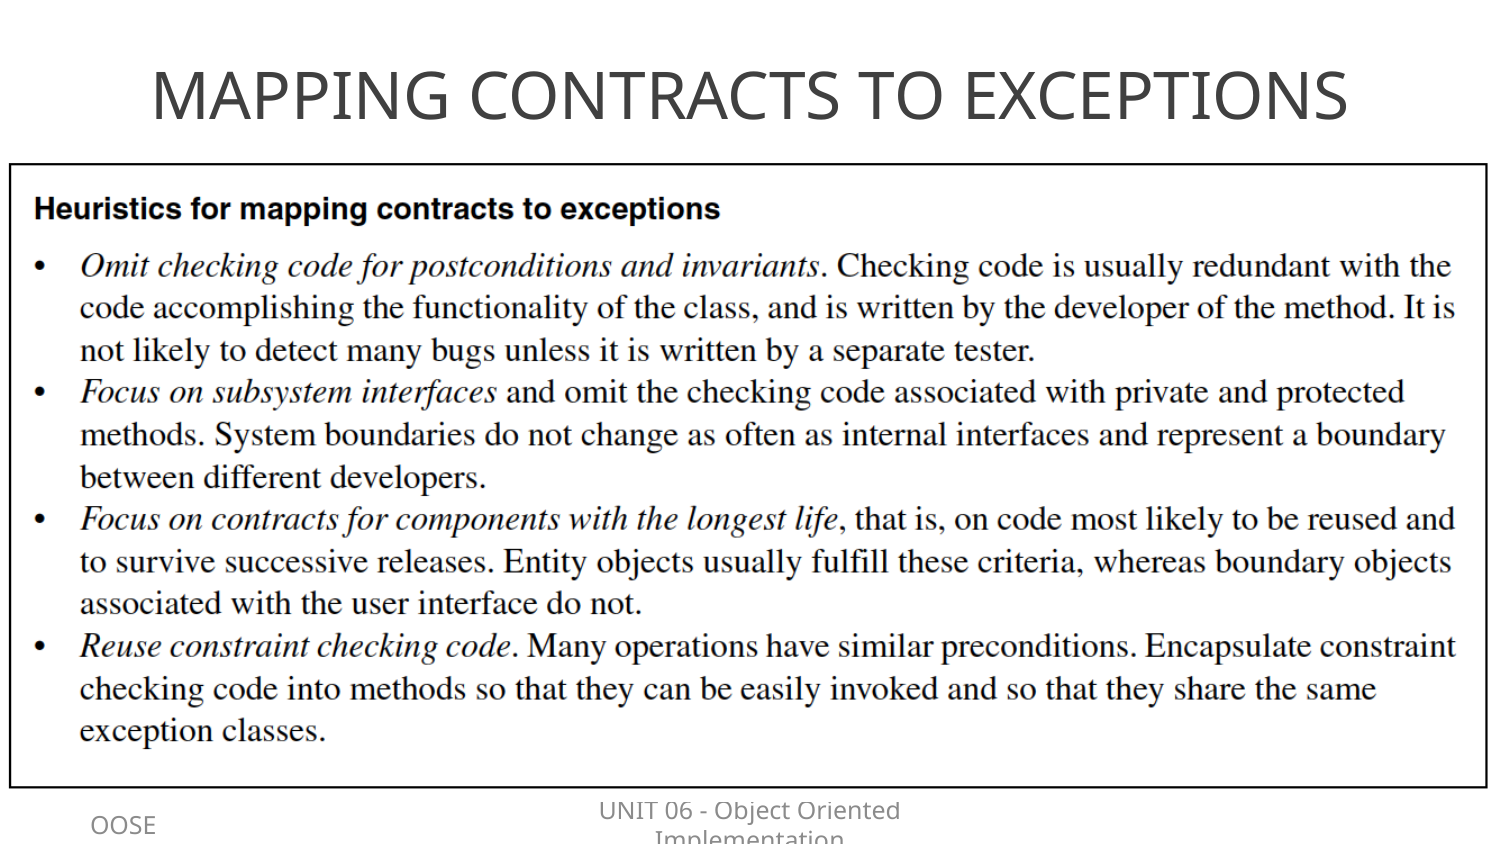

Mapping contracts to exceptions
#
OOSE
UNIT 06 - Object Oriented Implementation